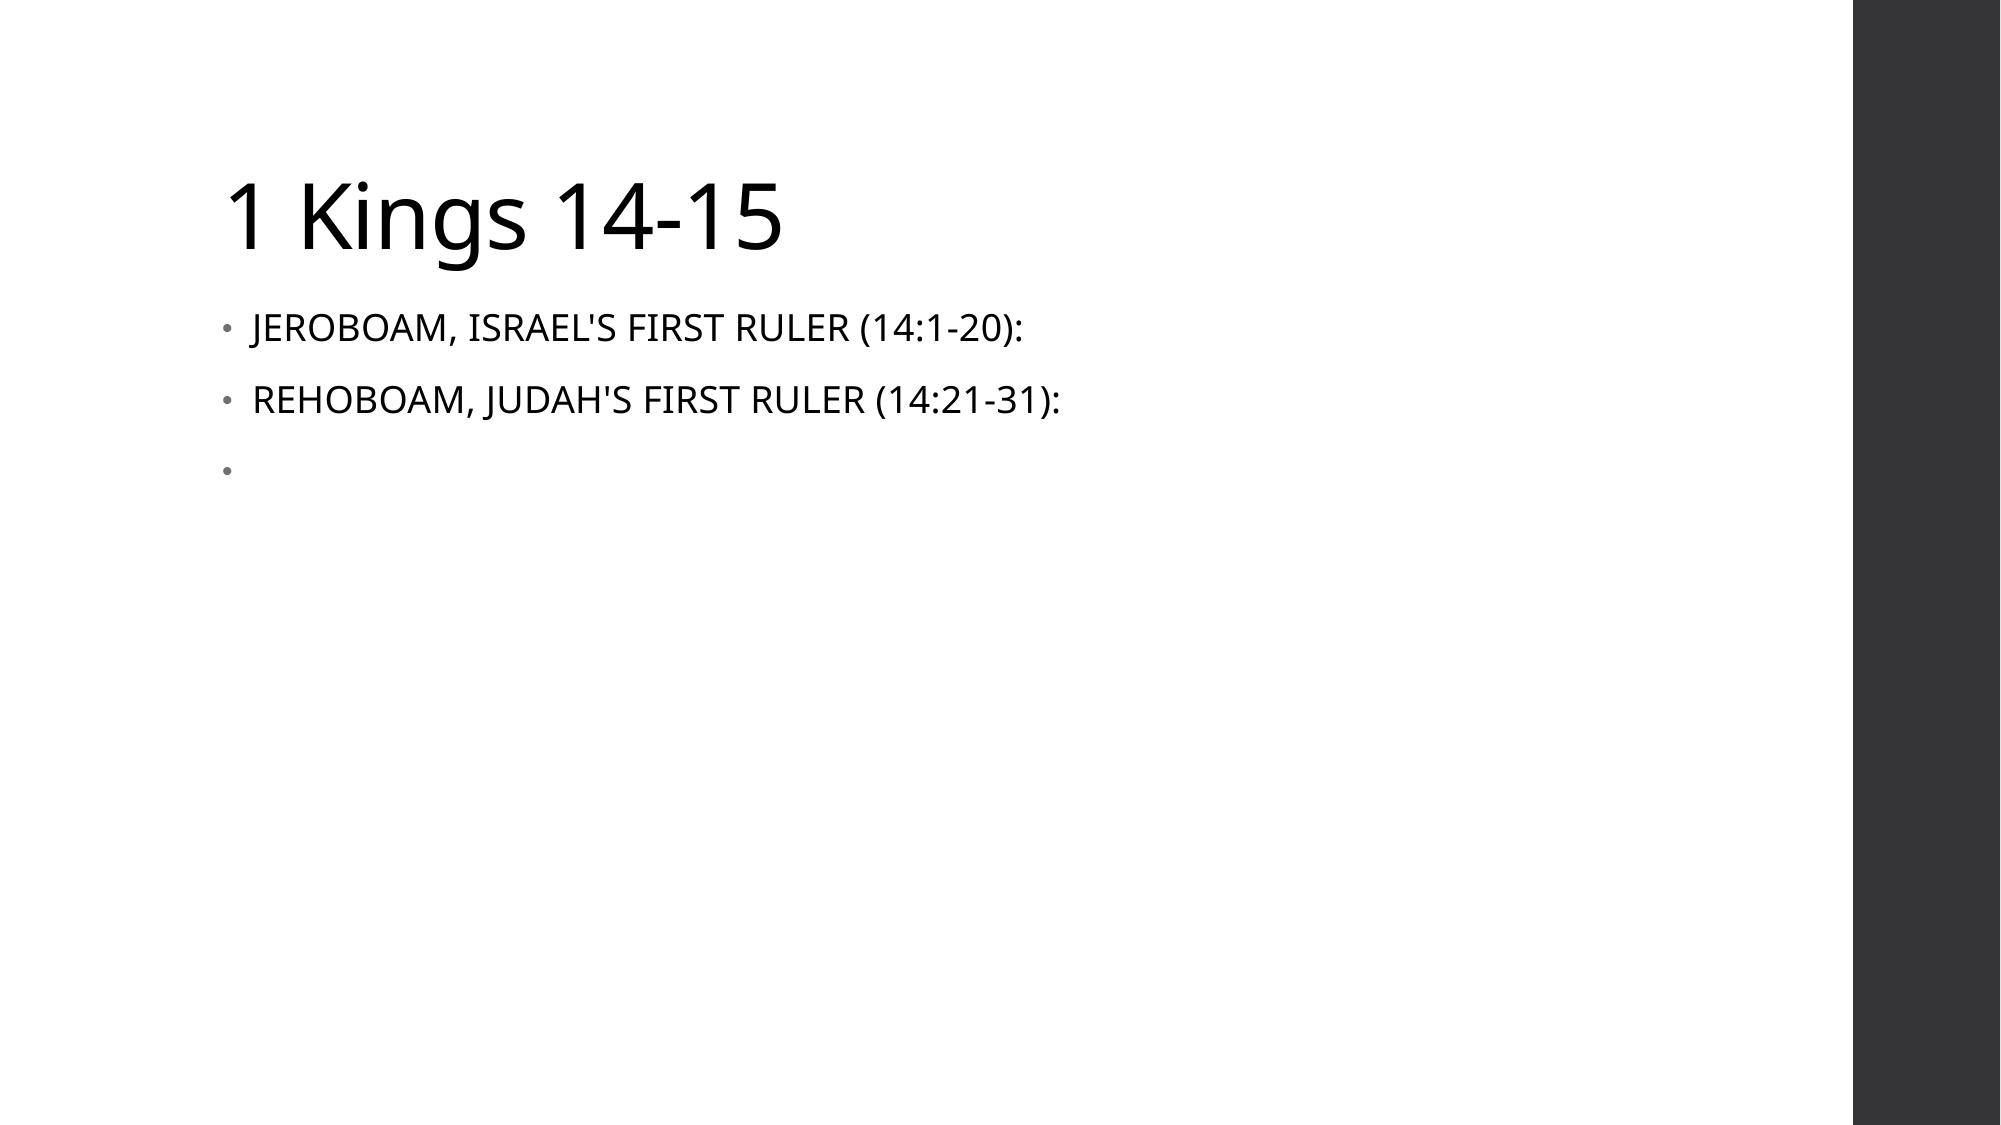

# 1 Kings 14-15
JEROBOAM, ISRAEL'S FIRST RULER (14:1-20):
REHOBOAM, JUDAH'S FIRST RULER (14:21-31):